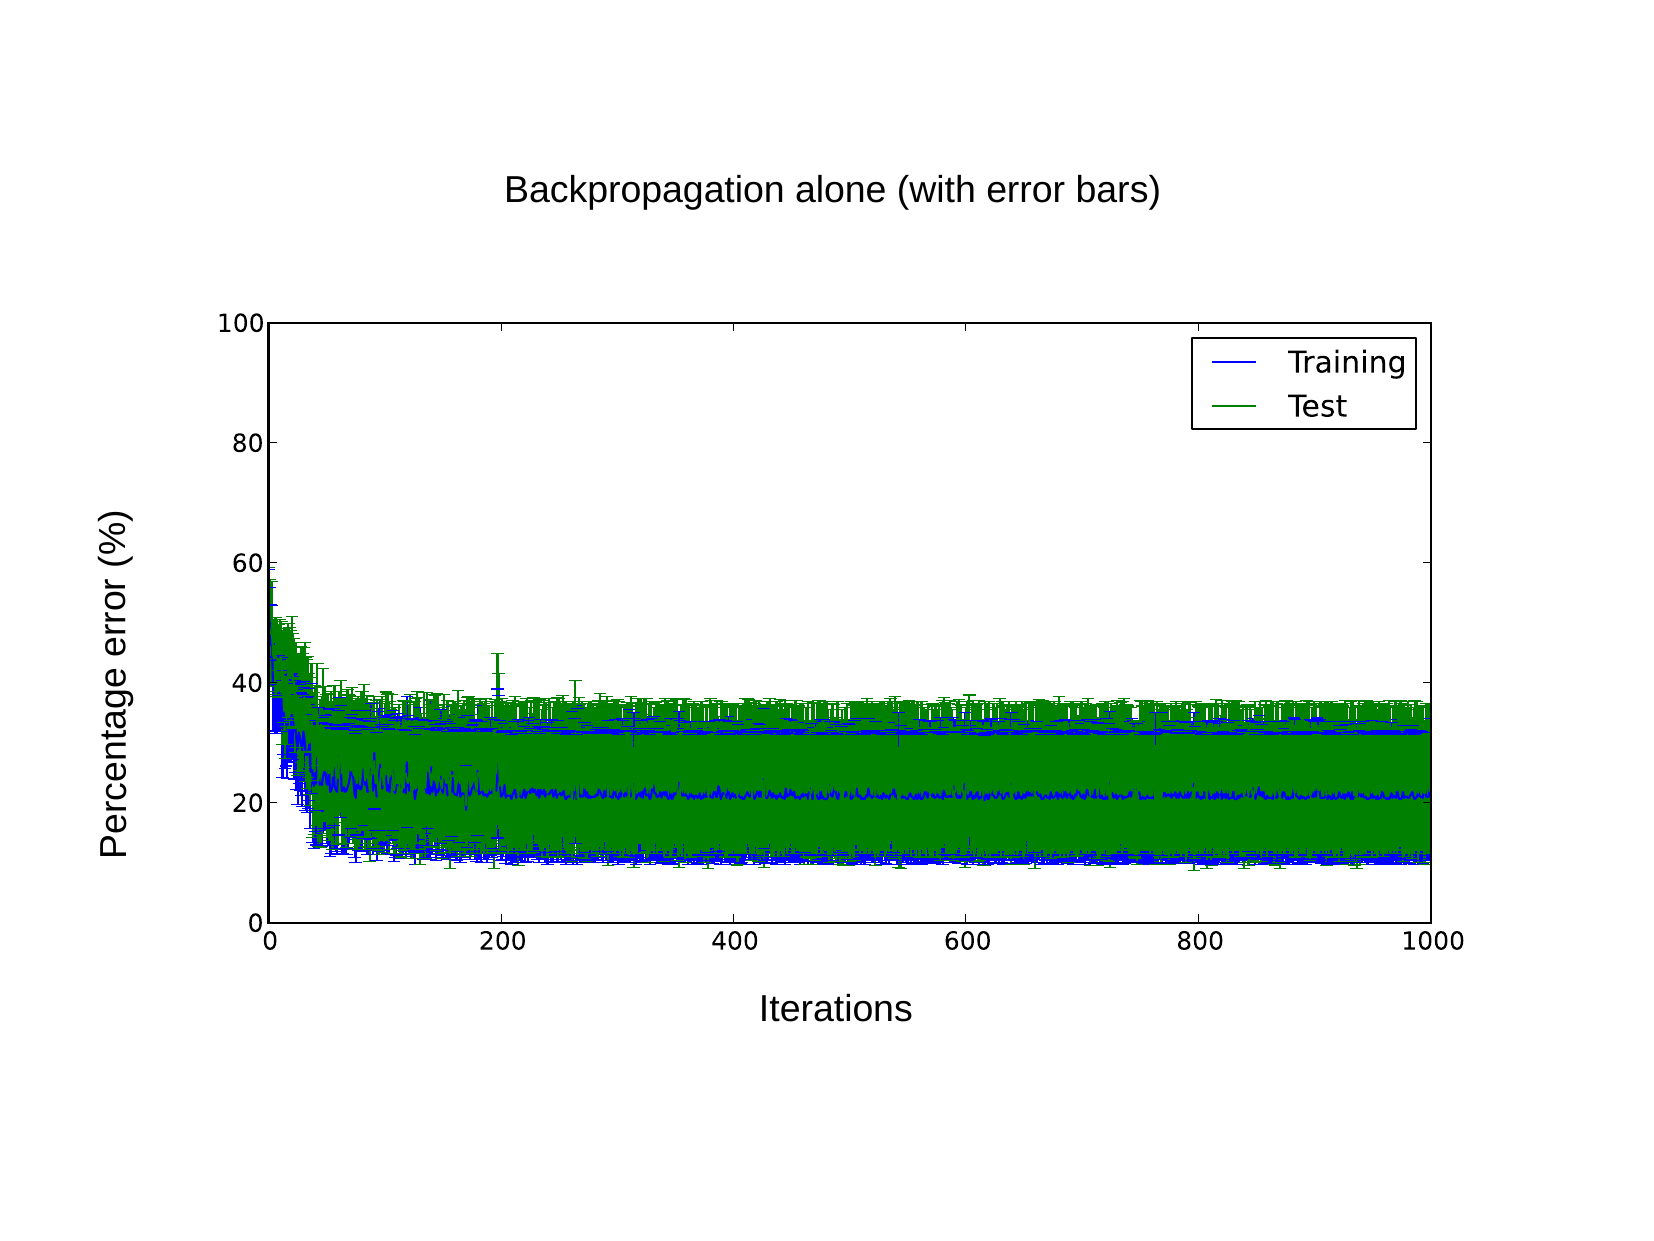

Backpropagation alone (with error bars)
Percentage error (%)
Iterations